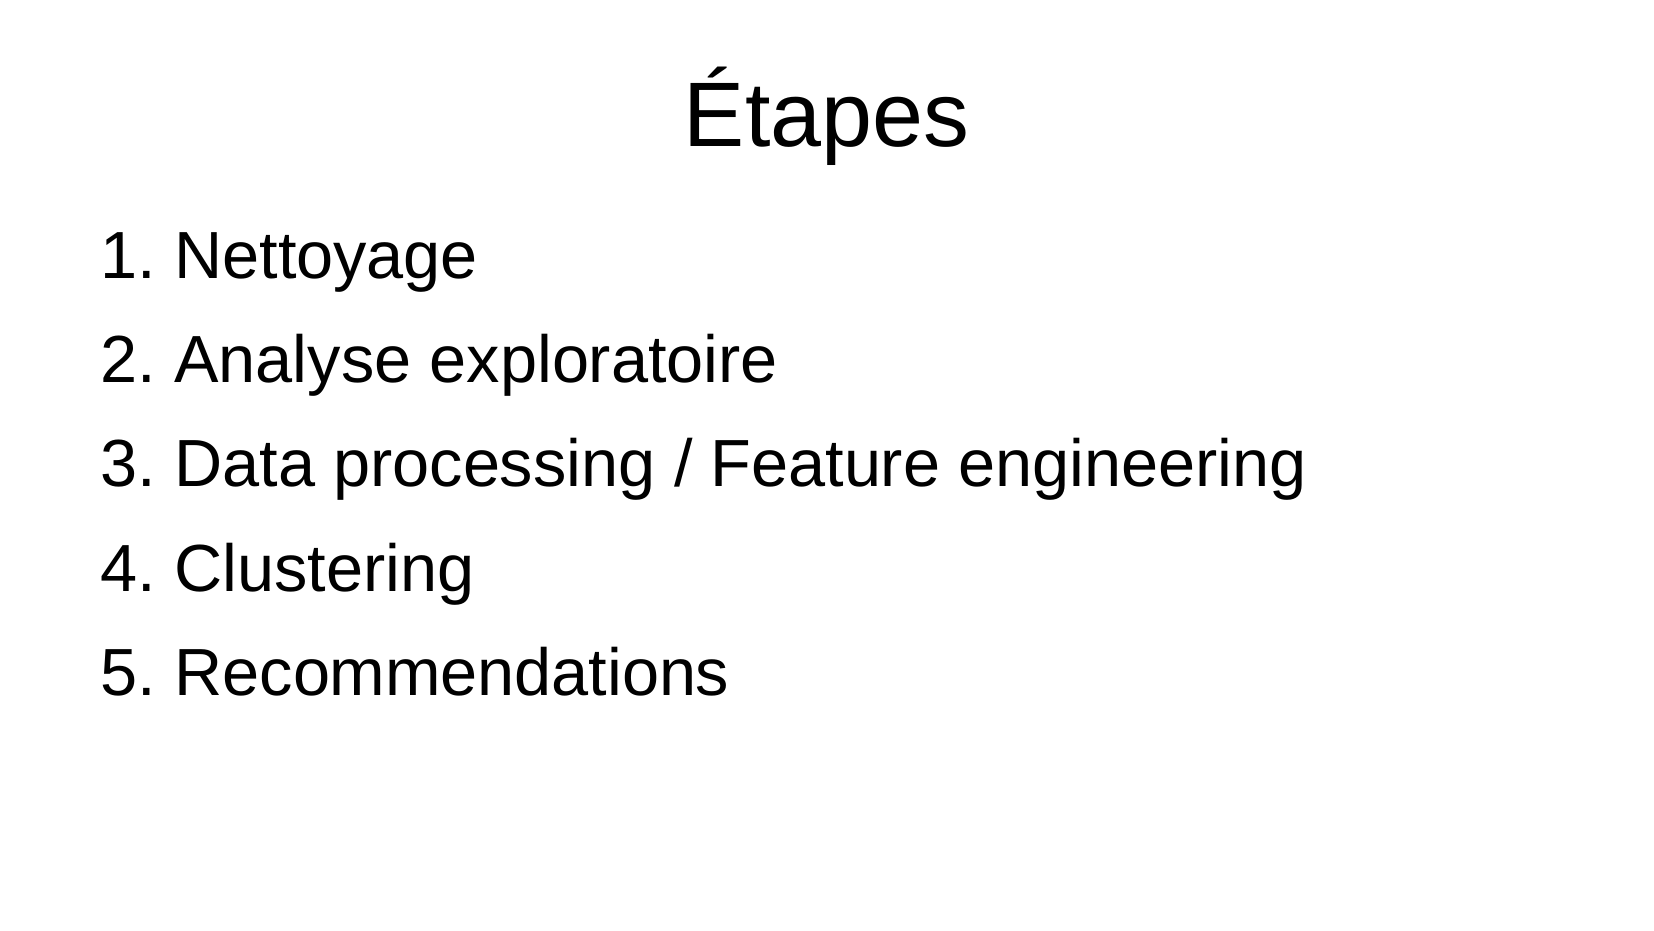

# Étapes
 Nettoyage
 Analyse exploratoire
 Data processing / Feature engineering
 Clustering
 Recommendations